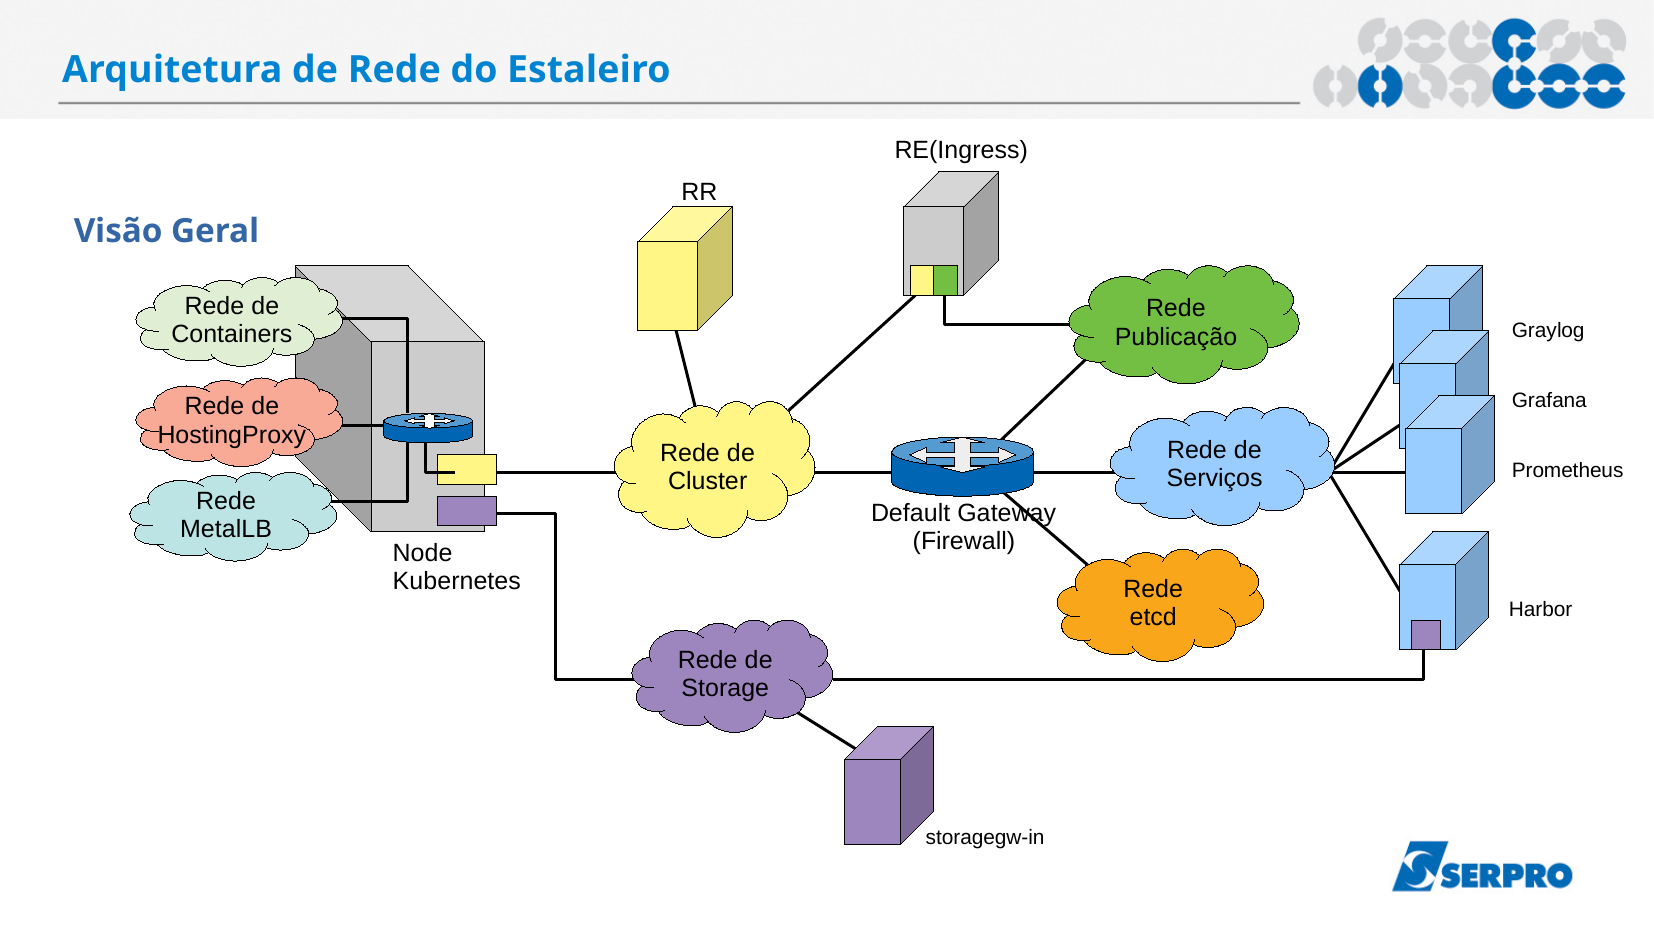

Arquitetura de Rede do Estaleiro
RE(Ingress)
RR
Visão Geral
Rede
Publicação
Rede de
Containers
Graylog
Grafana
Prometheus
Rede de
HostingProxy
Rede de
Cluster
Rede de
Serviços
Rede
MetalLB
Default Gateway
(Firewall)
Node
Kubernetes
Rede
etcd
Harbor
Rede de
Storage
storagegw-in